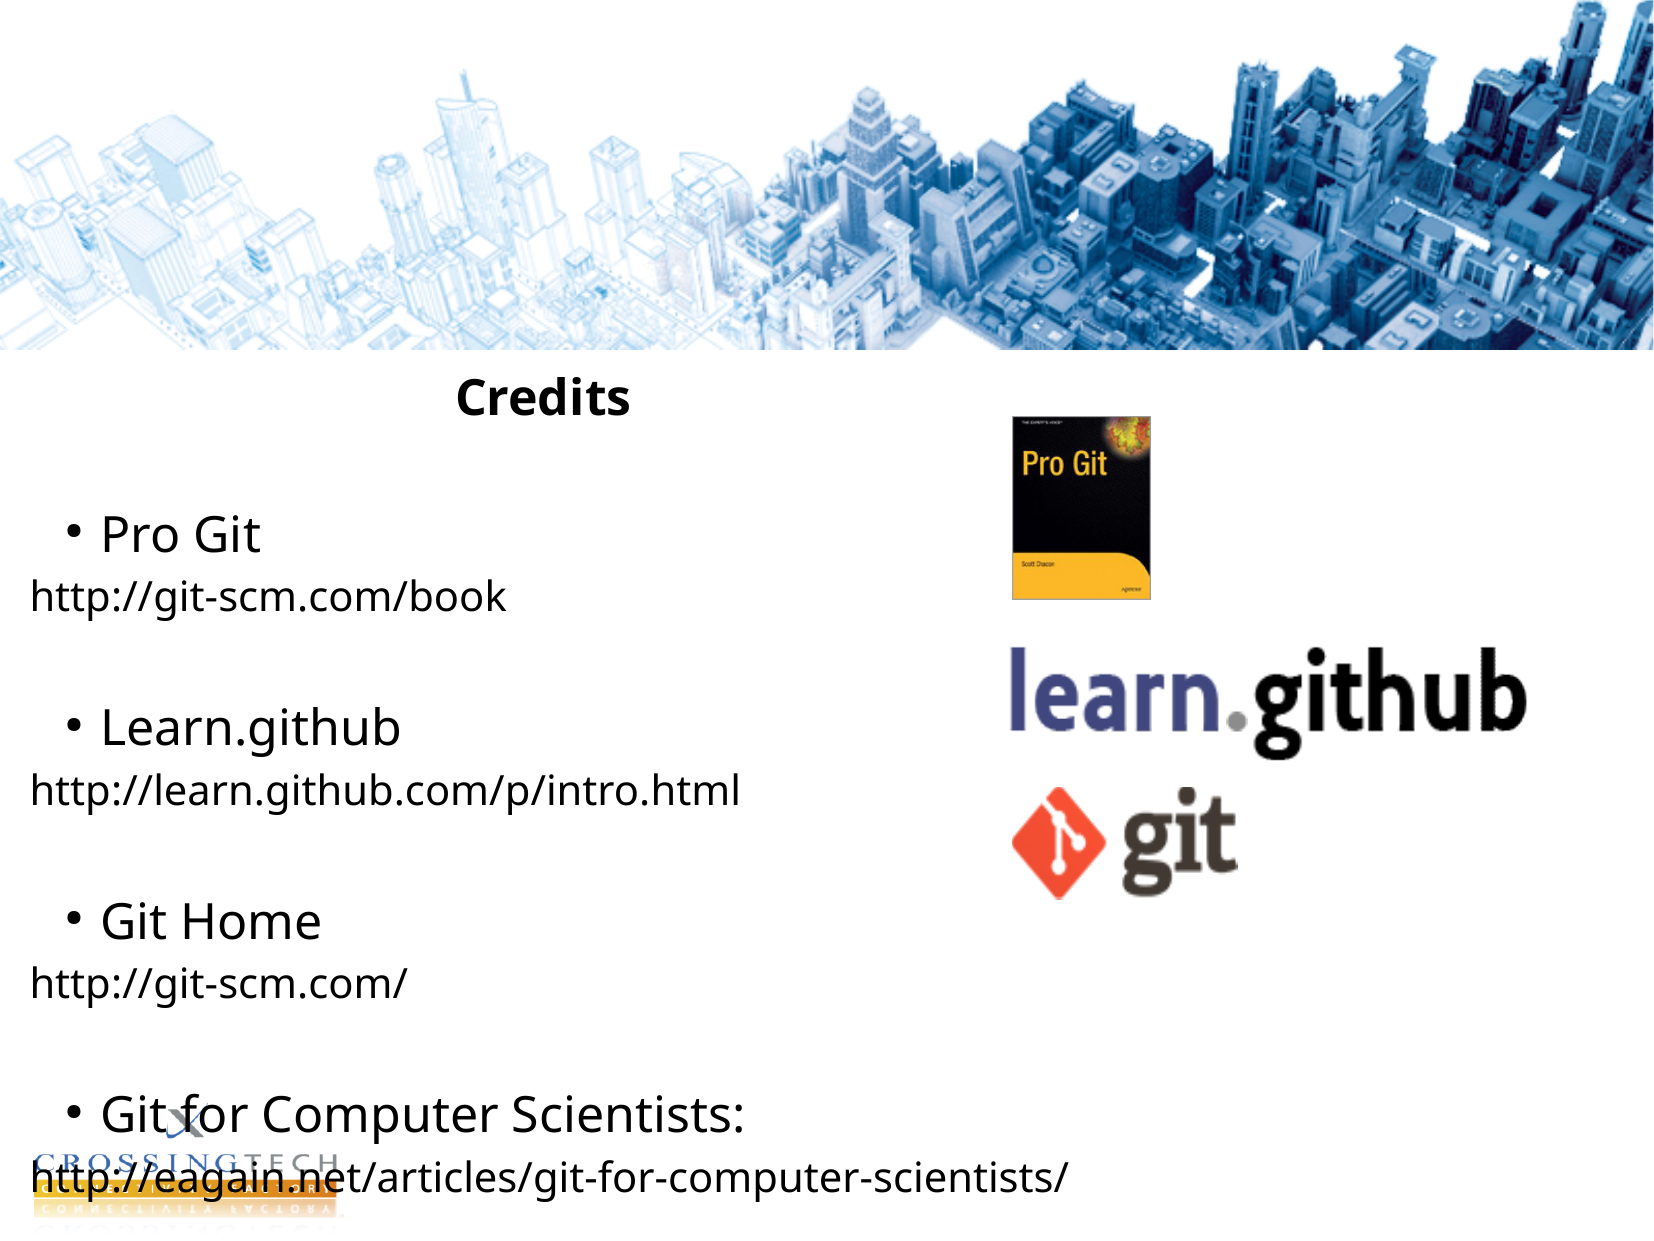

Credits
Pro Git
http://git-scm.com/book
Learn.github
http://learn.github.com/p/intro.html
Git Home
http://git-scm.com/
Git for Computer Scientists:
http://eagain.net/articles/git-for-computer-scientists/
Linus Torvalds